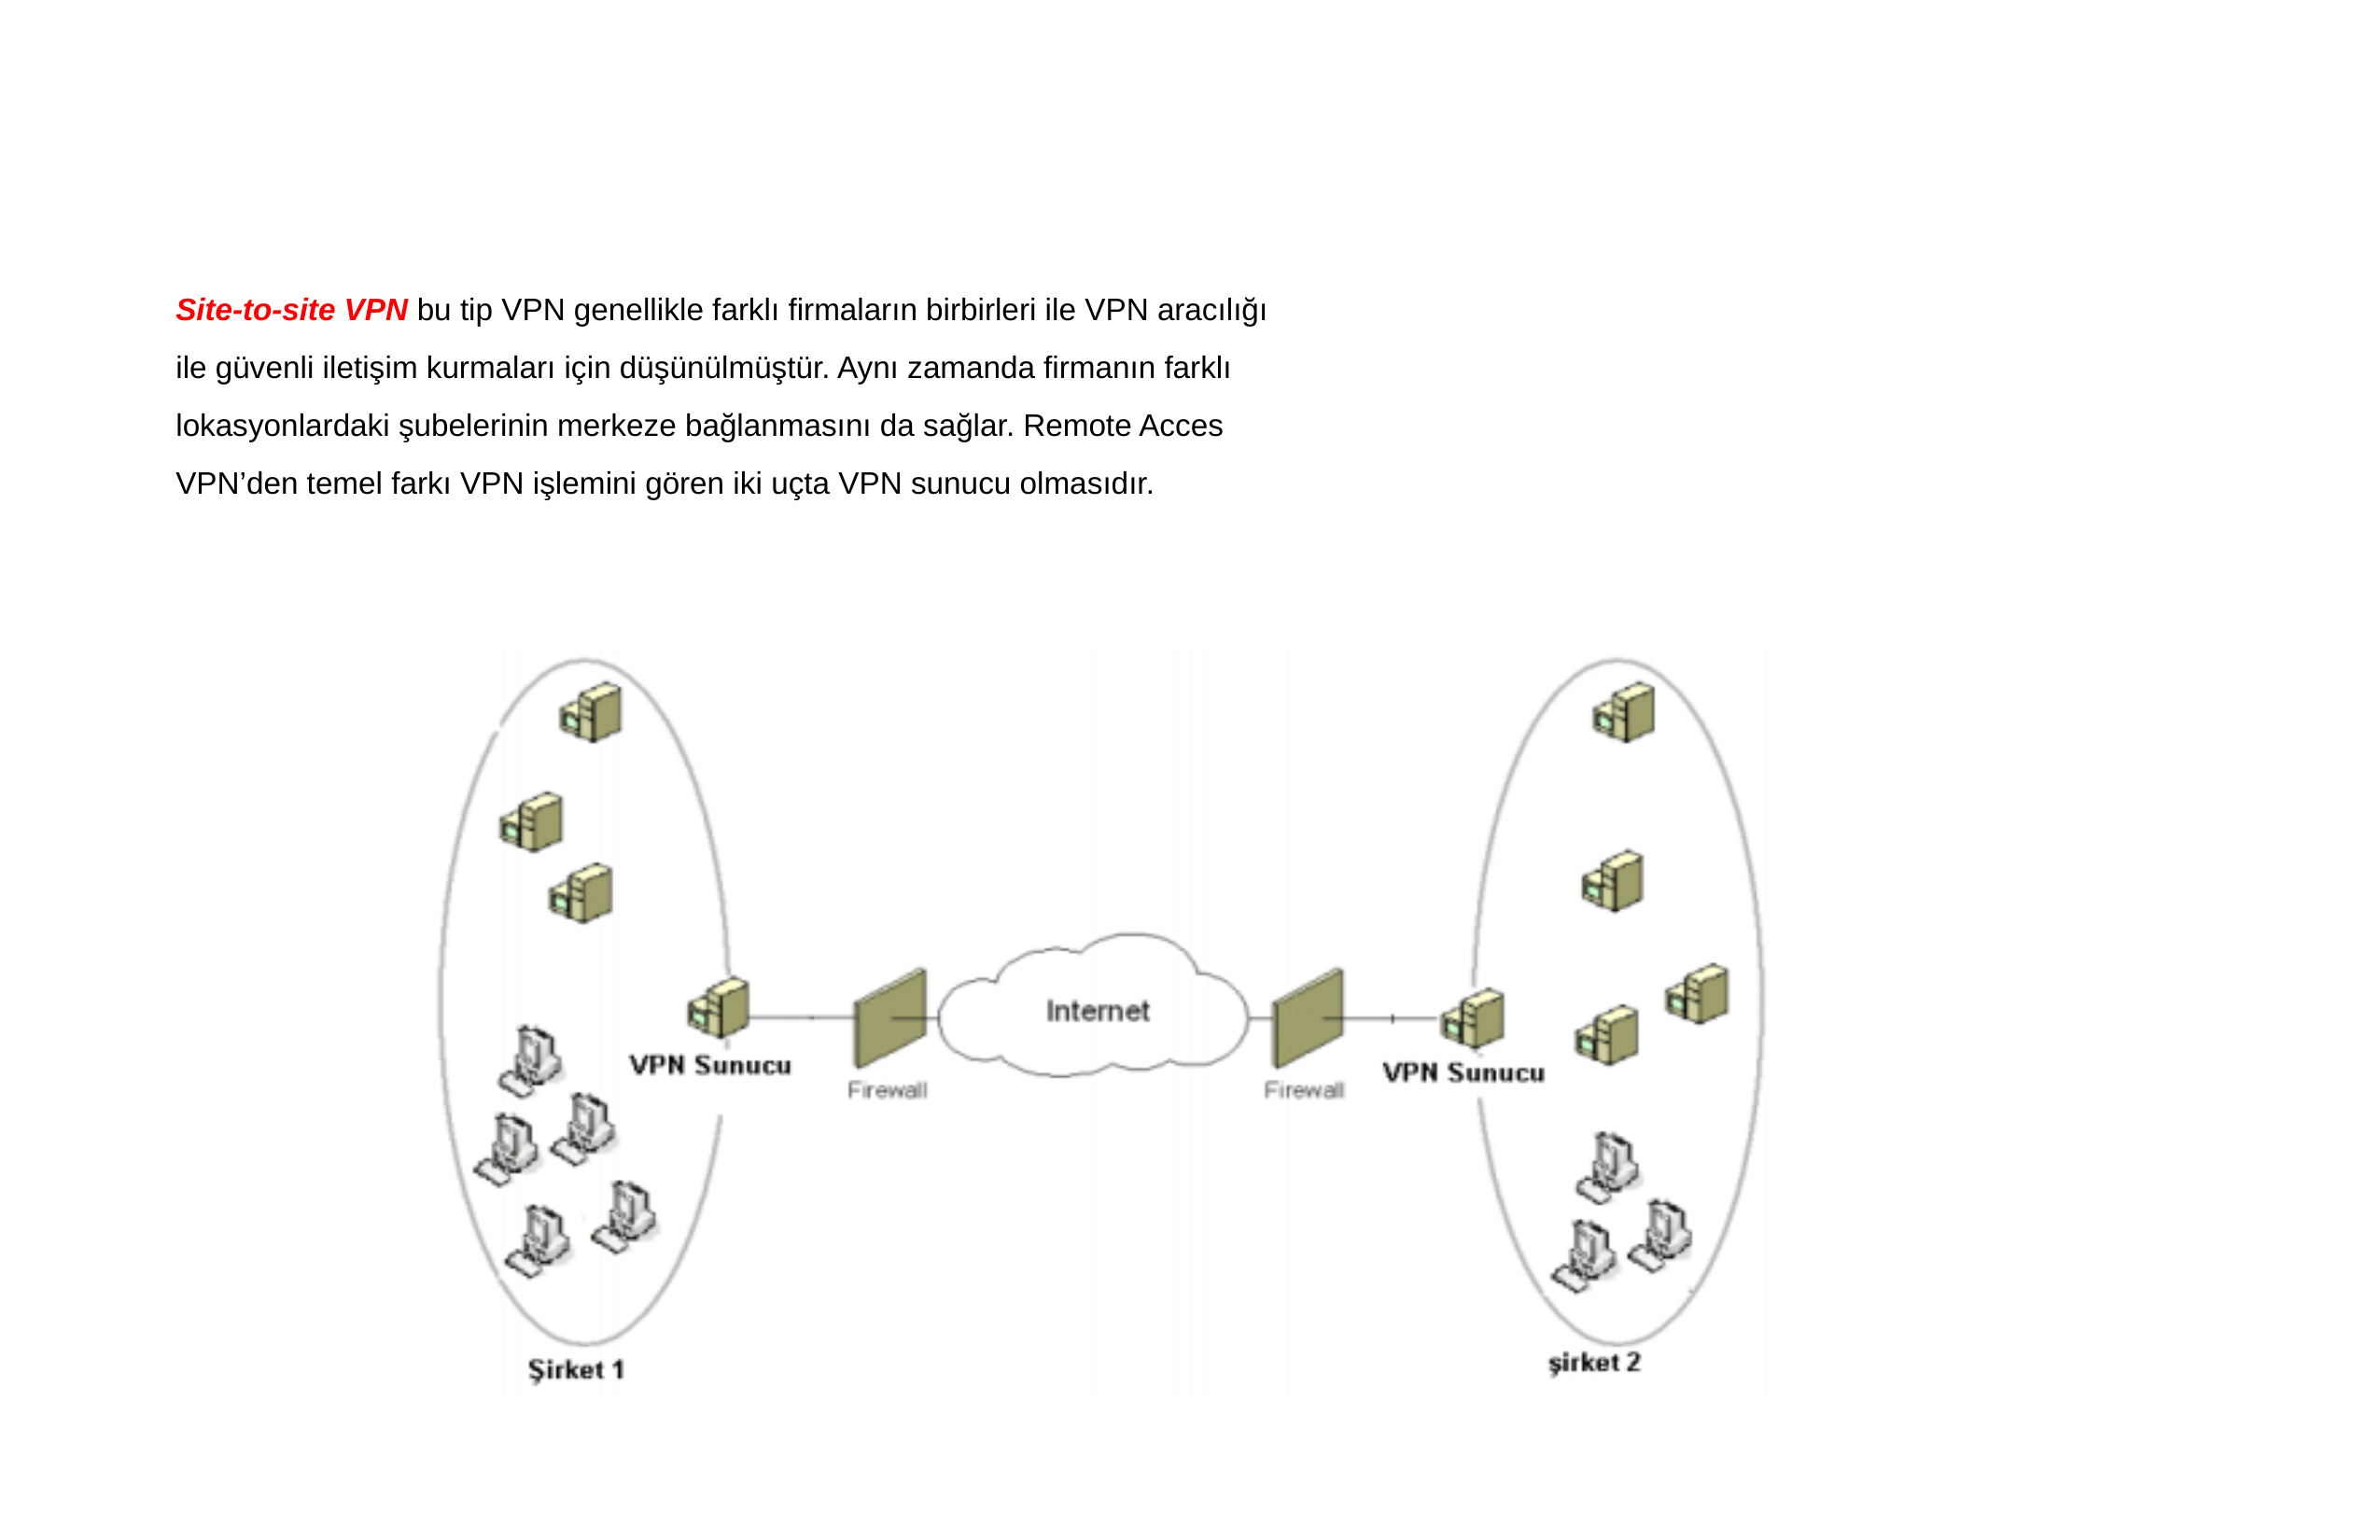

Site-to-site VPN bu tip VPN genellikle farklı firmaların birbirleri ile VPN aracılığı
ile güvenli iletişim kurmaları için düşünülmüştür. Aynı zamanda firmanın farklı
lokasyonlardaki şubelerinin merkeze bağlanmasını da sağlar. Remote Acces
VPN’den temel farkı VPN işlemini gören iki uçta VPN sunucu olmasıdır.